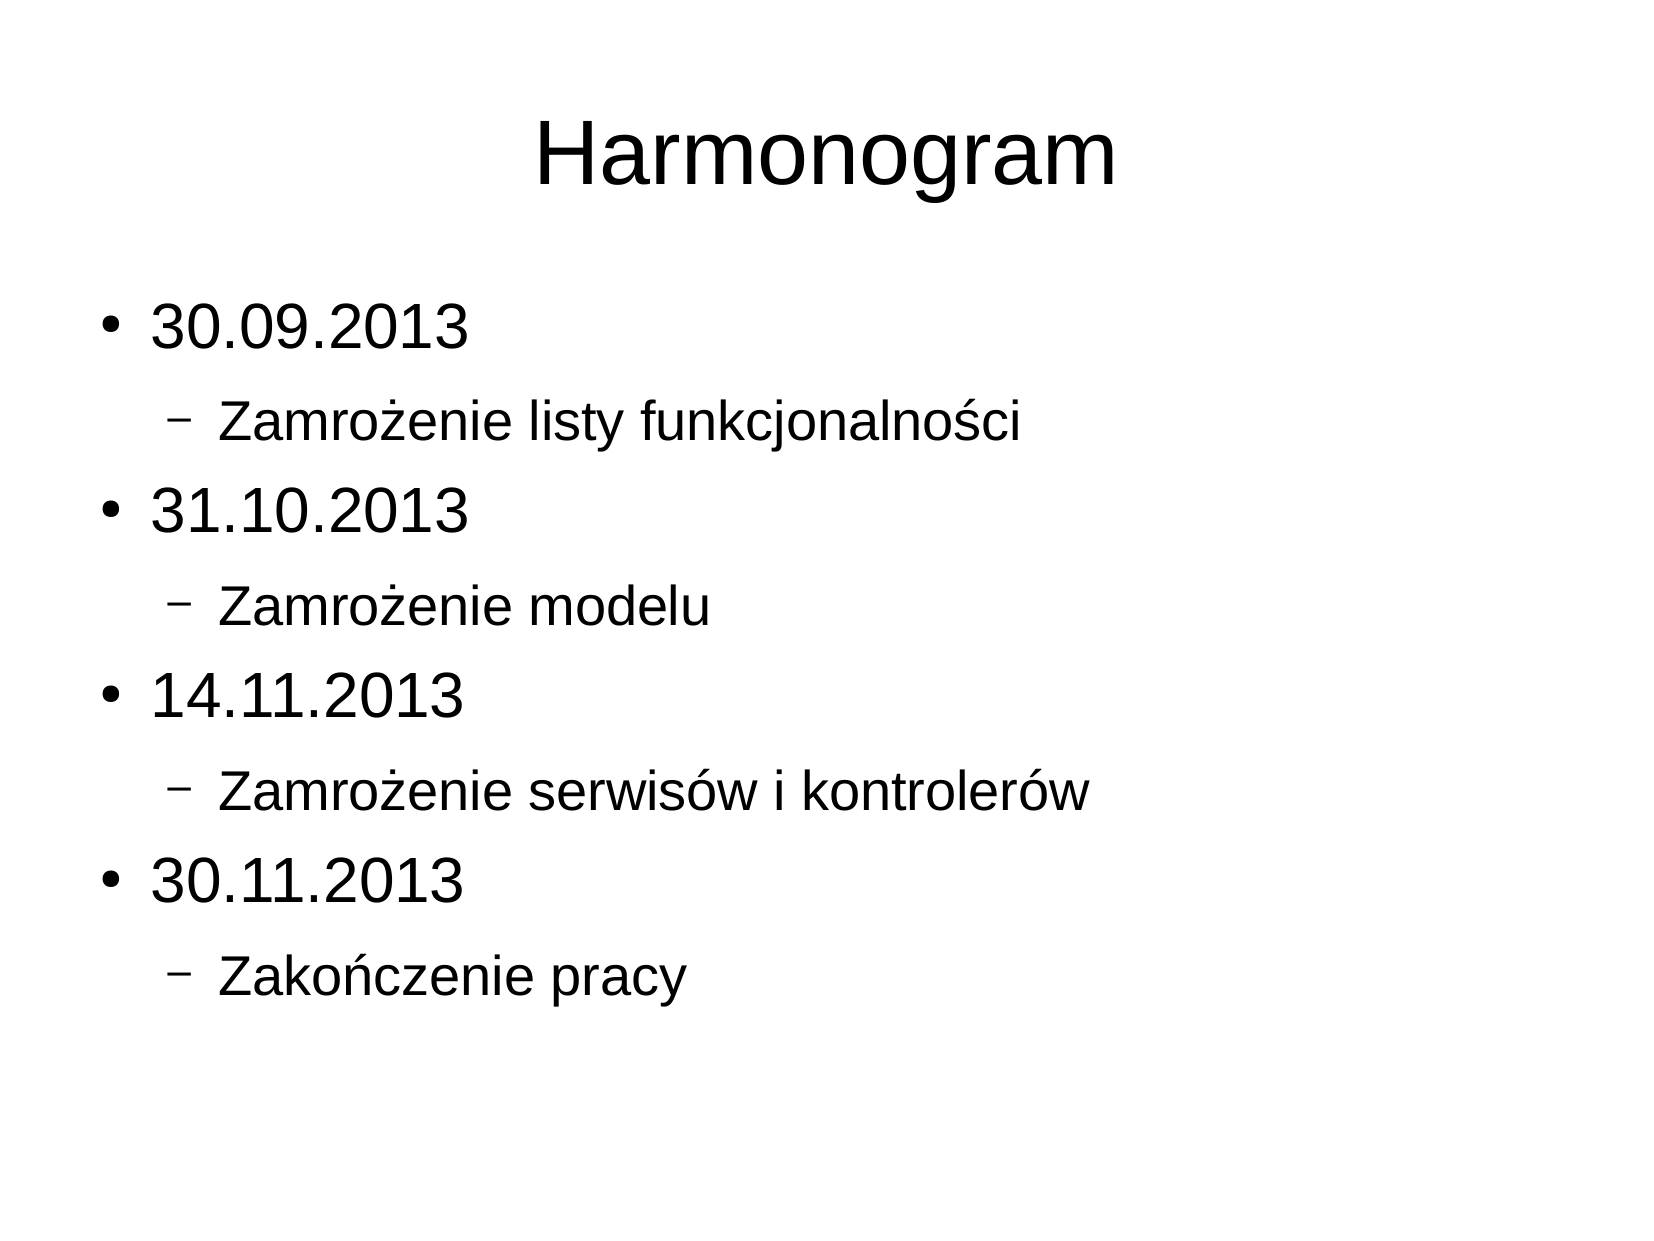

# Harmonogram
30.09.2013
Zamrożenie listy funkcjonalności
31.10.2013
Zamrożenie modelu
14.11.2013
Zamrożenie serwisów i kontrolerów
30.11.2013
Zakończenie pracy